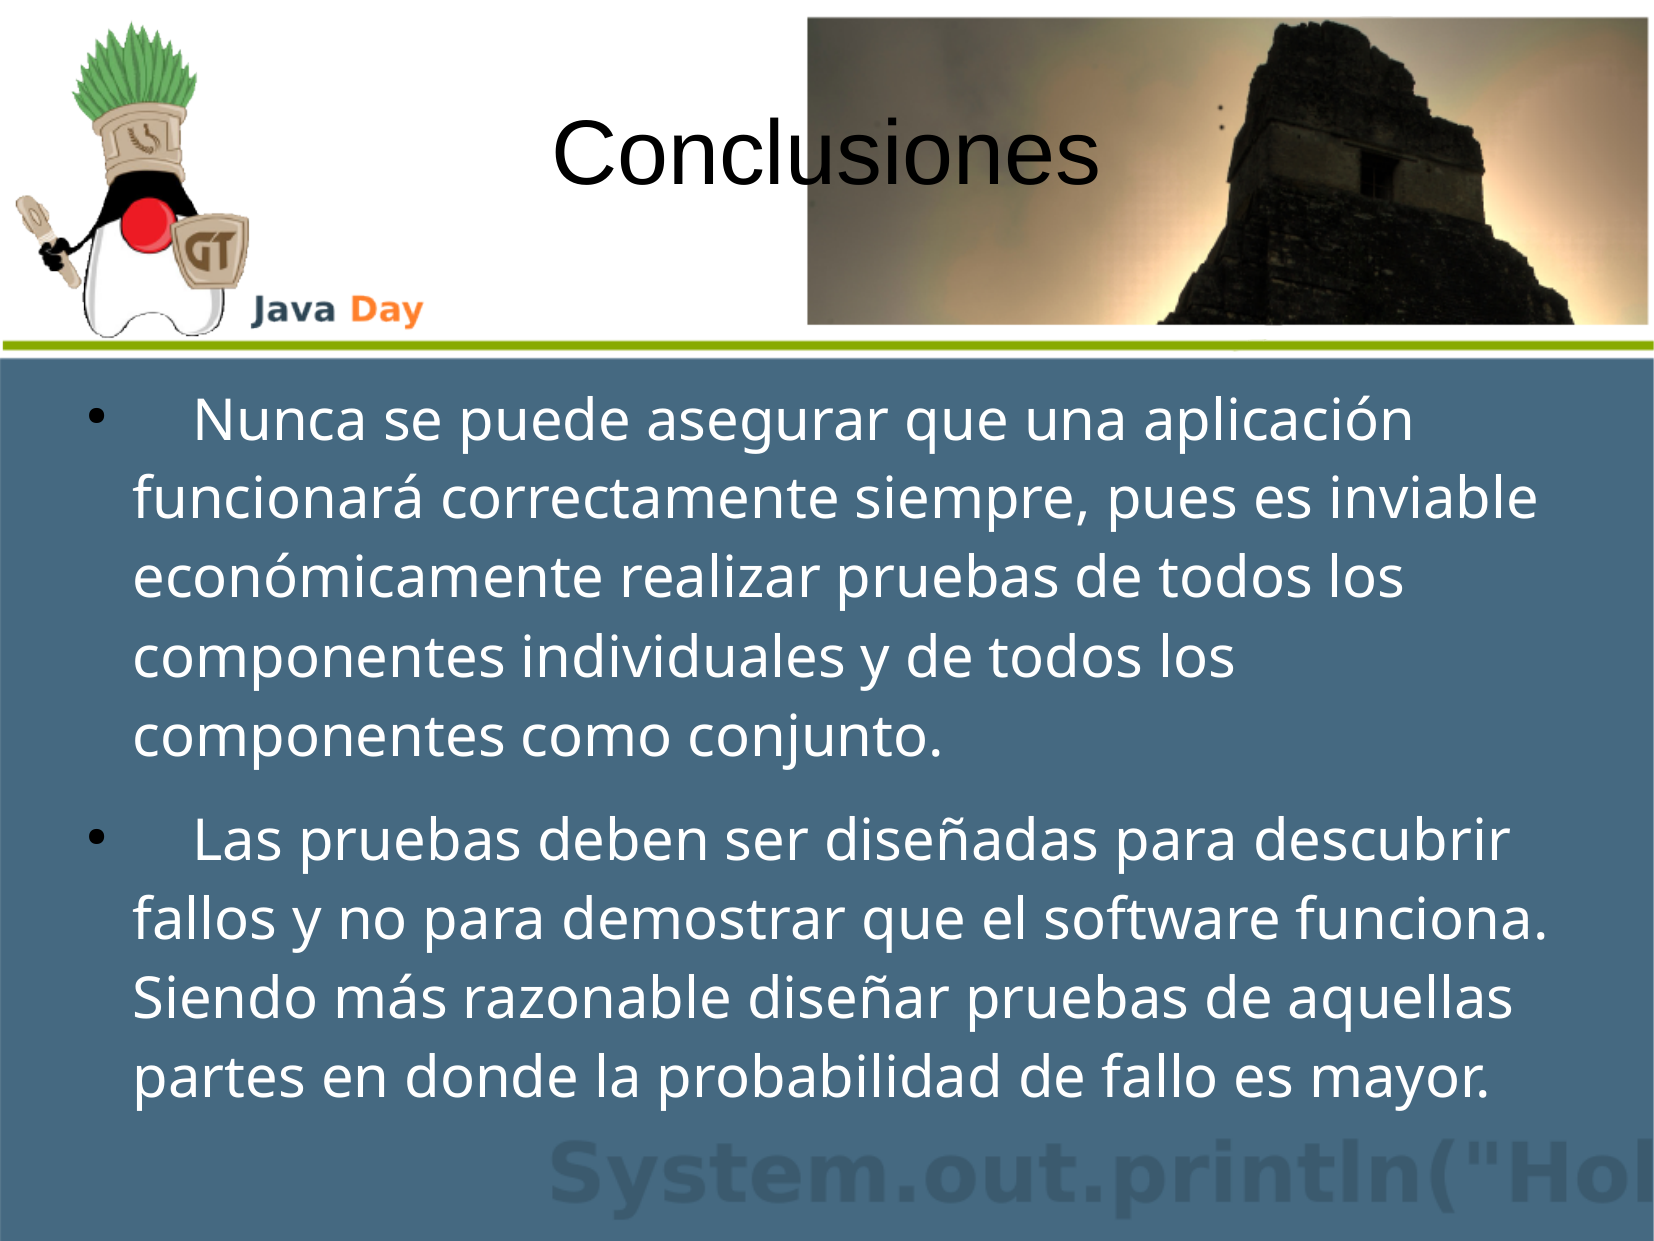

# Conclusiones
 Nunca se puede asegurar que una aplicación funcionará correctamente siempre, pues es inviable económicamente realizar pruebas de todos los componentes individuales y de todos los componentes como conjunto.
 Las pruebas deben ser diseñadas para descubrir fallos y no para demostrar que el software funciona. Siendo más razonable diseñar pruebas de aquellas partes en donde la probabilidad de fallo es mayor.